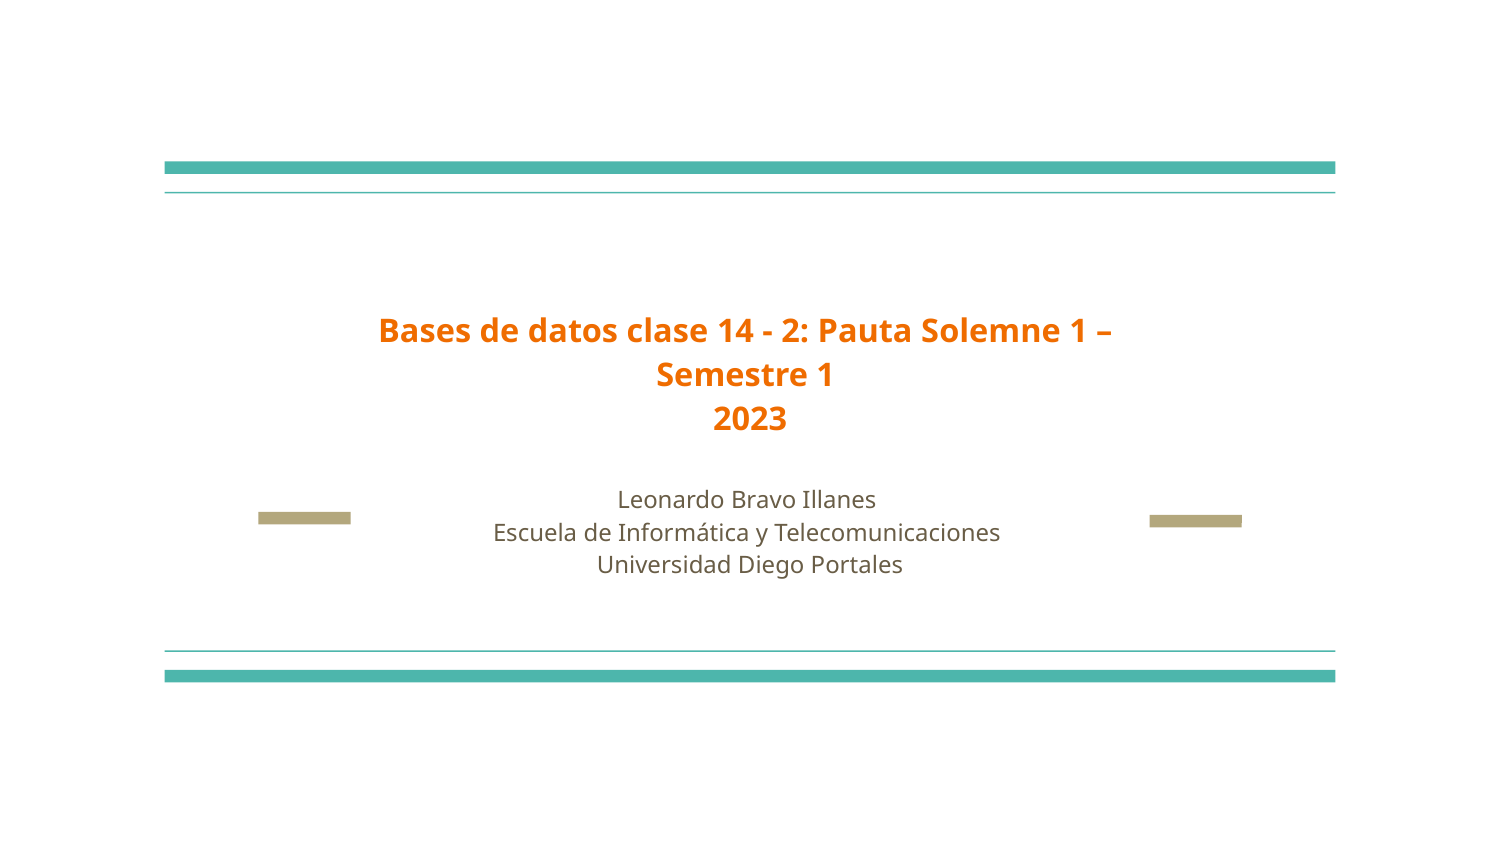

# Bases de datos clase 14 - 2: Pauta Solemne 1 – Semestre 1 2023
Leonardo Bravo Illanes
Escuela de Informática y Telecomunicaciones
Universidad Diego Portales